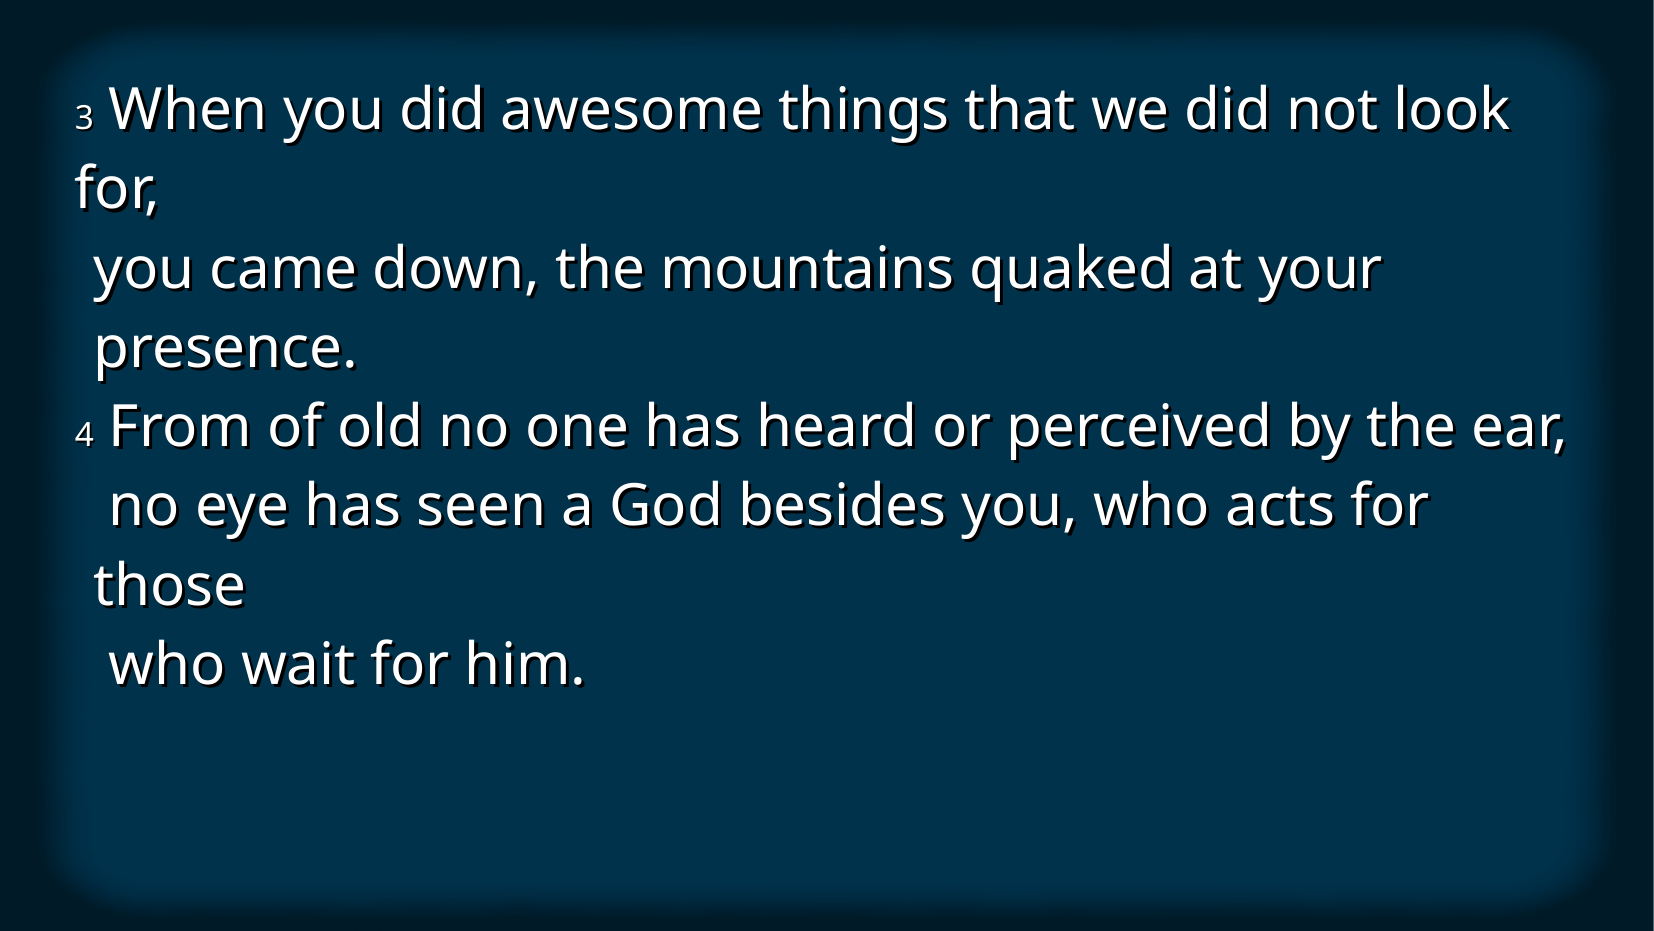

3 When you did awesome things that we did not look for,
you came down, the mountains quaked at your presence.
4 From of old no one has heard or perceived by the ear,
 no eye has seen a God besides you, who acts for those
 who wait for him.